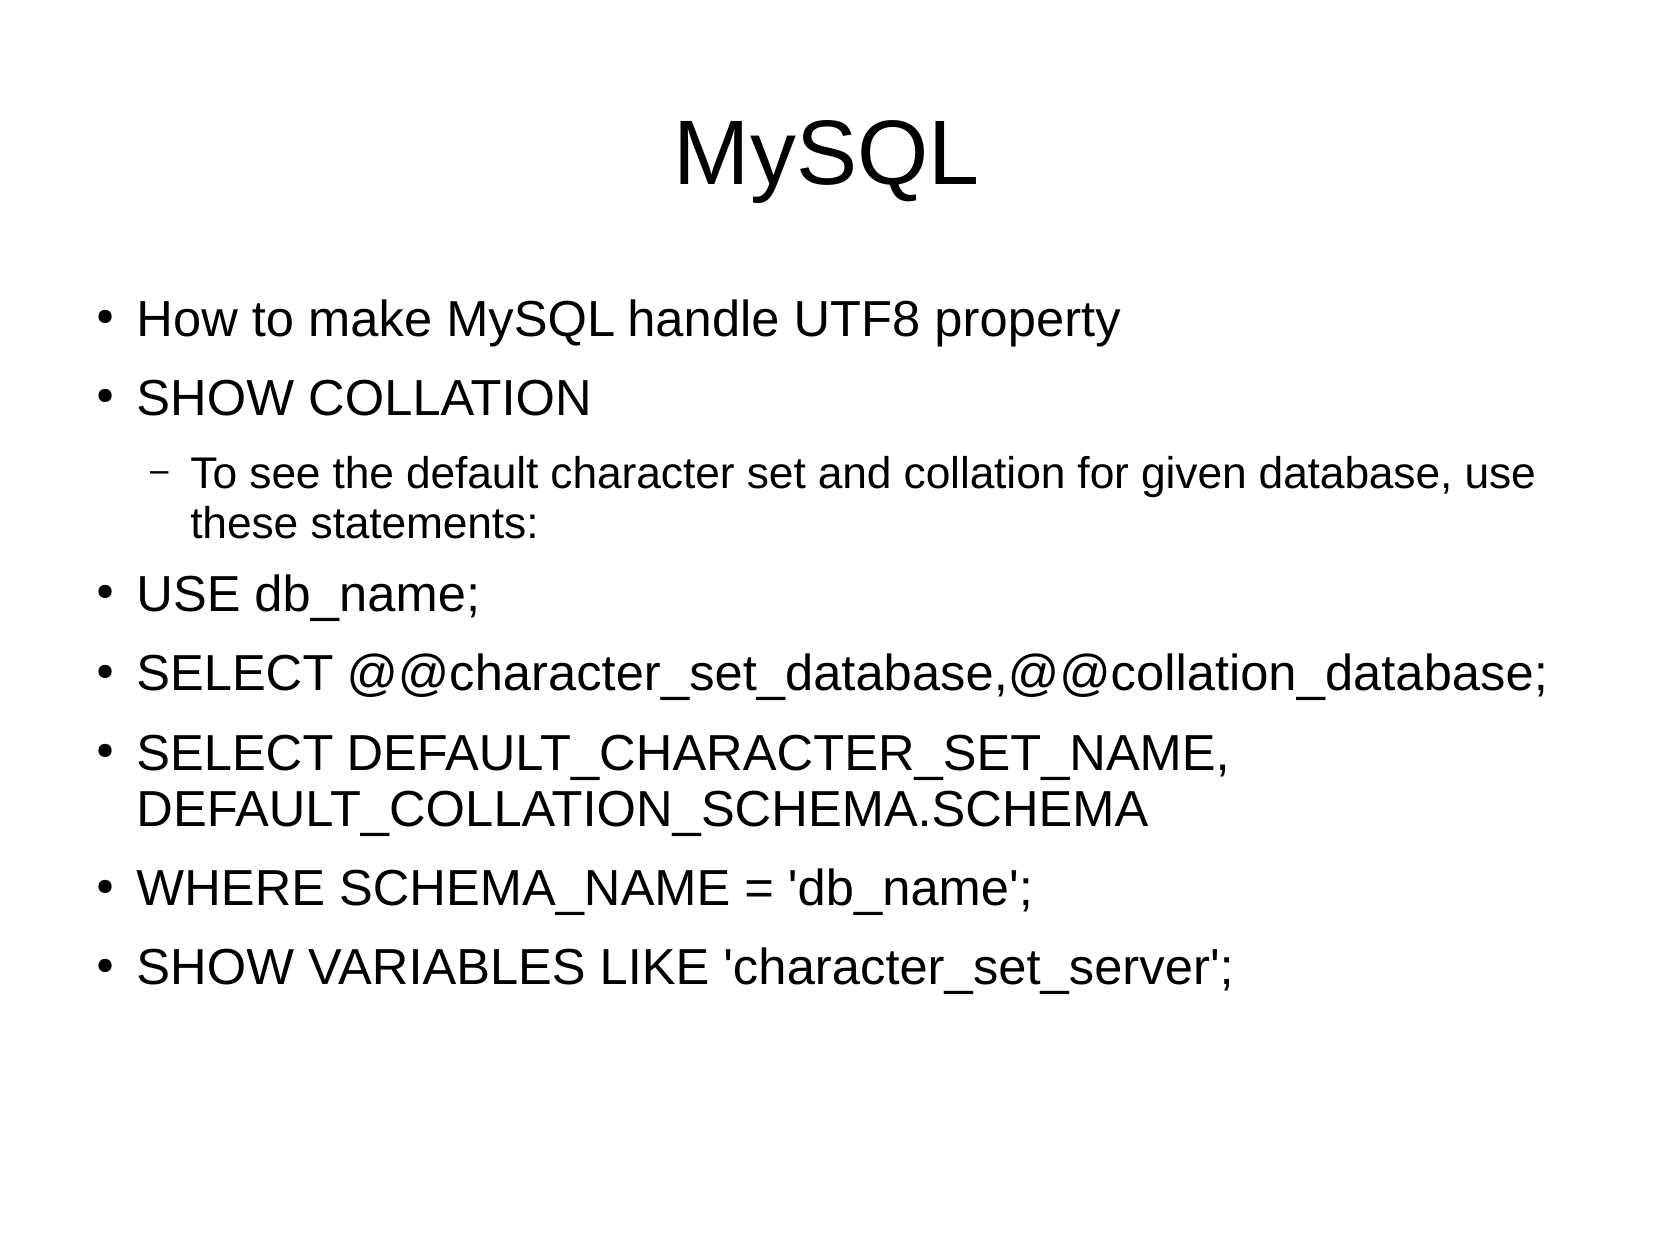

# MySQL
How to make MySQL handle UTF8 property
SHOW COLLATION
To see the default character set and collation for given database, use these statements:
USE db_name;
SELECT @@character_set_database,@@collation_database;
SELECT DEFAULT_CHARACTER_SET_NAME, DEFAULT_COLLATION_SCHEMA.SCHEMA
WHERE SCHEMA_NAME = 'db_name';
SHOW VARIABLES LIKE 'character_set_server';